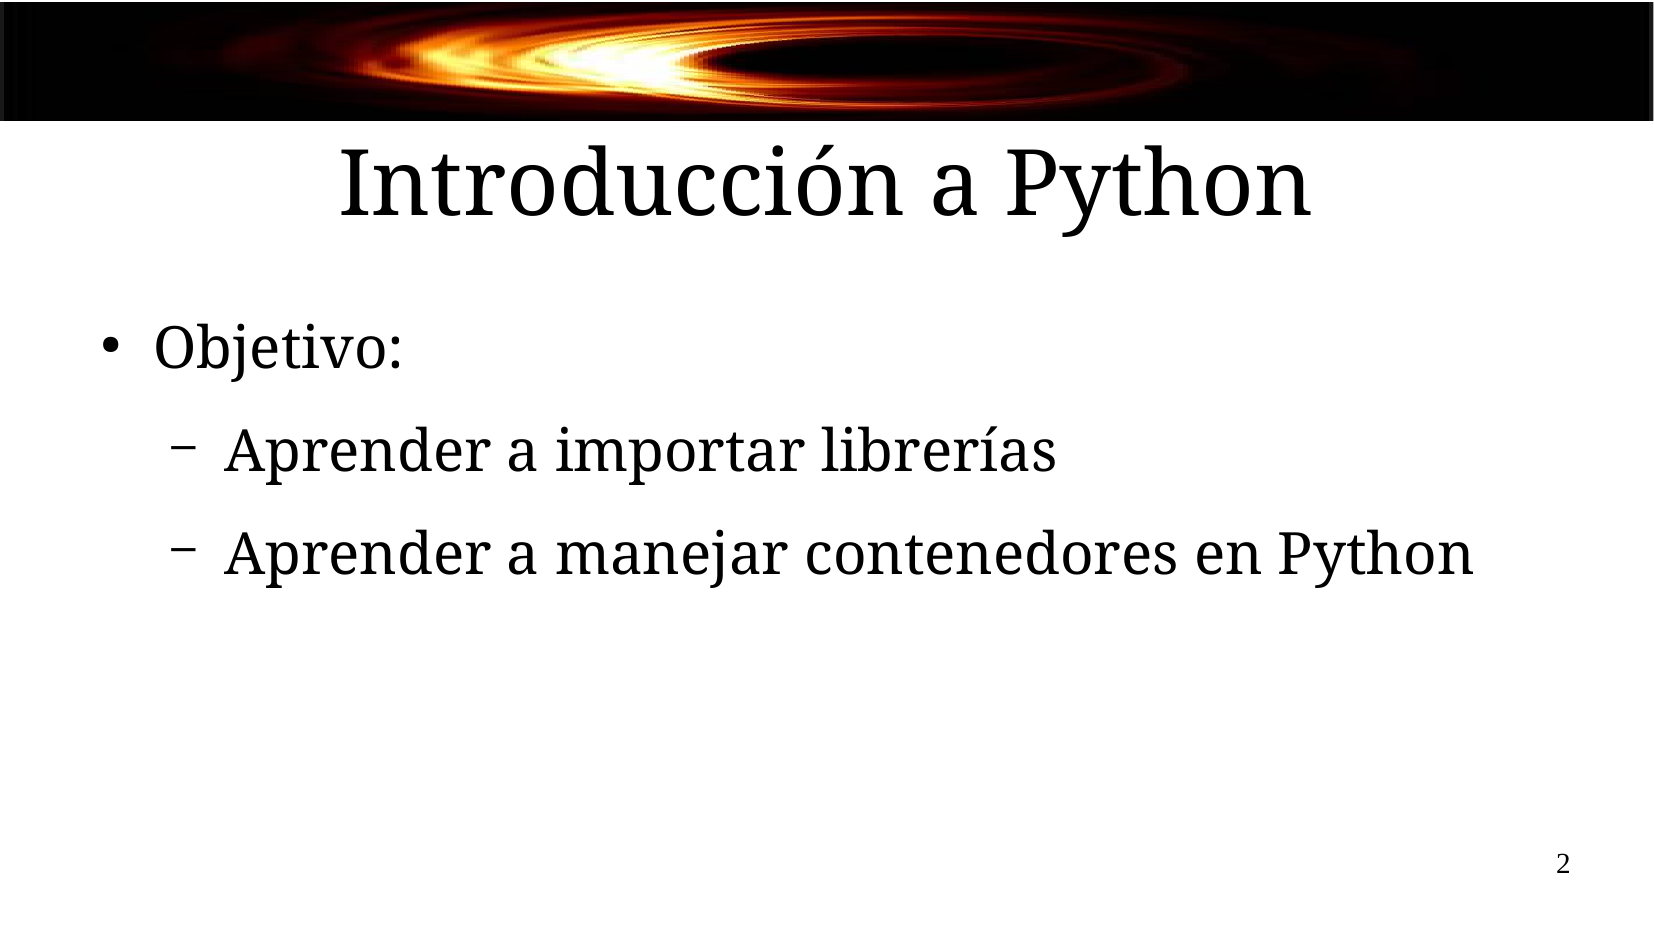

# Introducción a Python
Objetivo:
Aprender a importar librerías
Aprender a manejar contenedores en Python
2